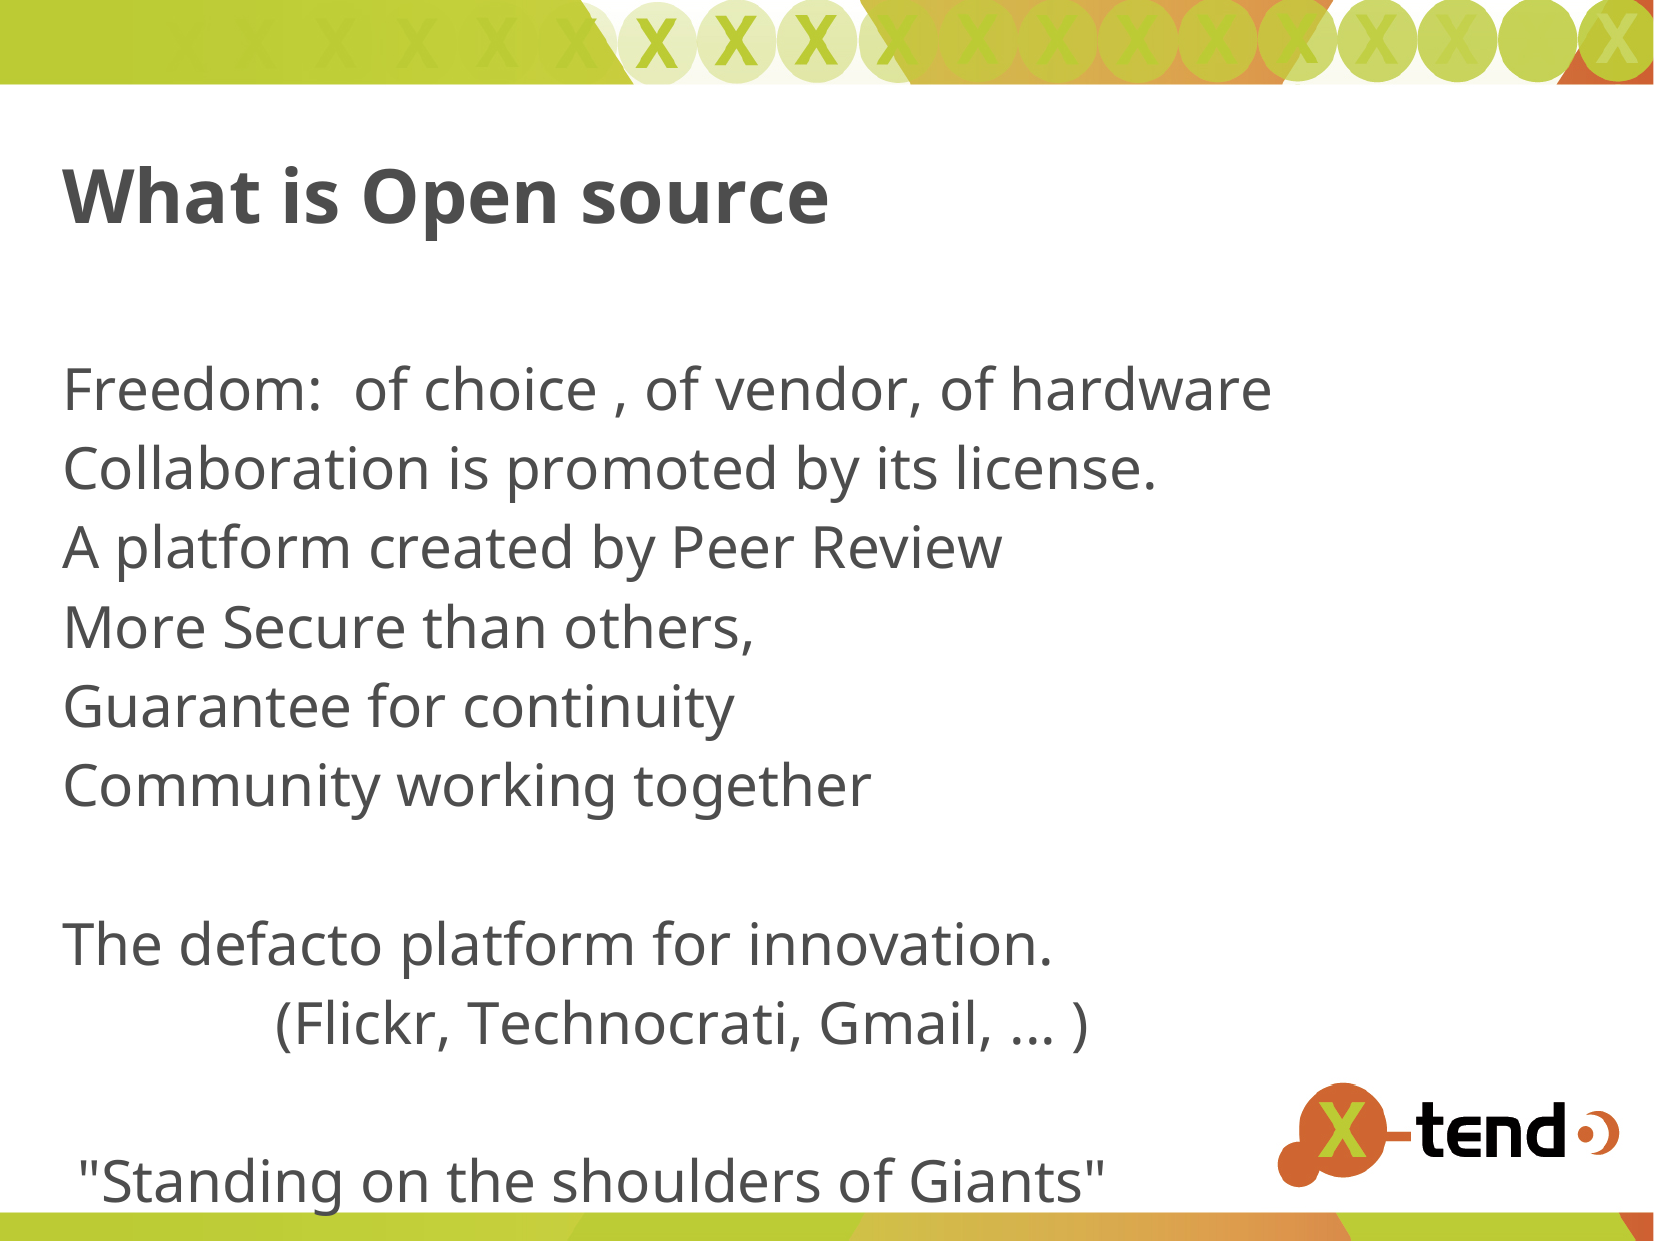

What is Open source
Freedom: of choice , of vendor, of hardware
Collaboration is promoted by its license.
A platform created by Peer Review
More Secure than others,
Guarantee for continuity
Community working together
The defacto platform for innovation.
		(Flickr, Technocrati, Gmail, ... )
 "Standing on the shoulders of Giants"
#